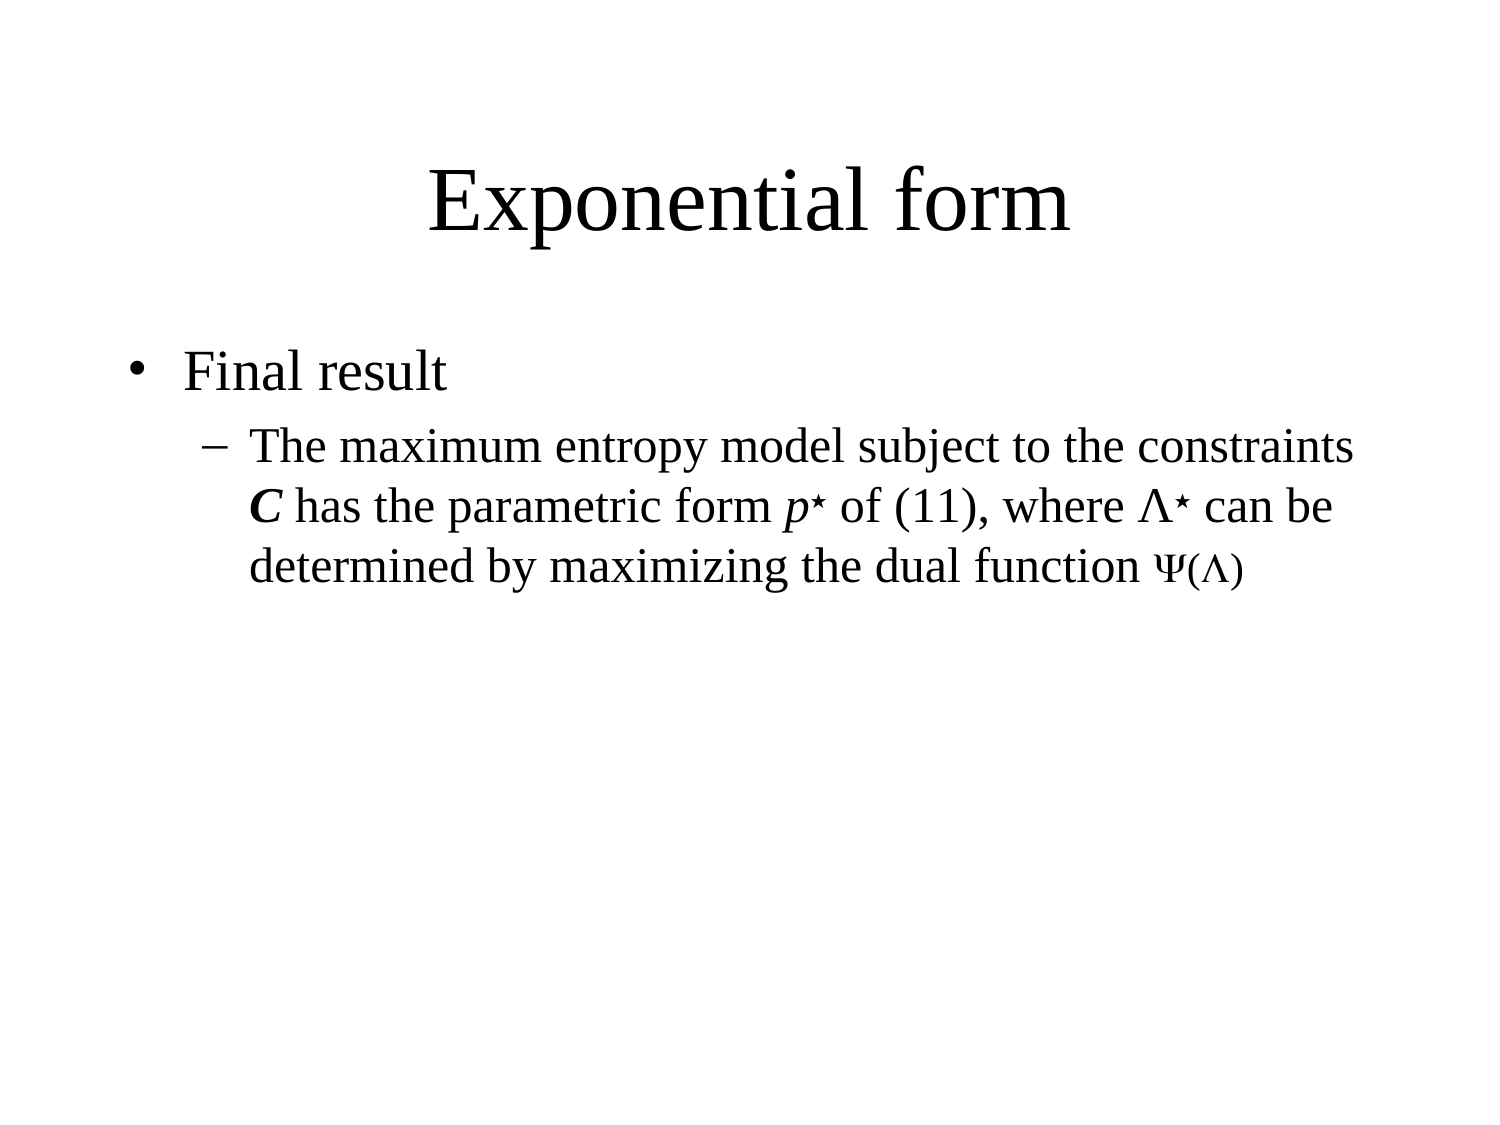

# Exponential form
Final result
The maximum entropy model subject to the constraints C has the parametric form p★ of (11), where Λ★ can be determined by maximizing the dual function ()